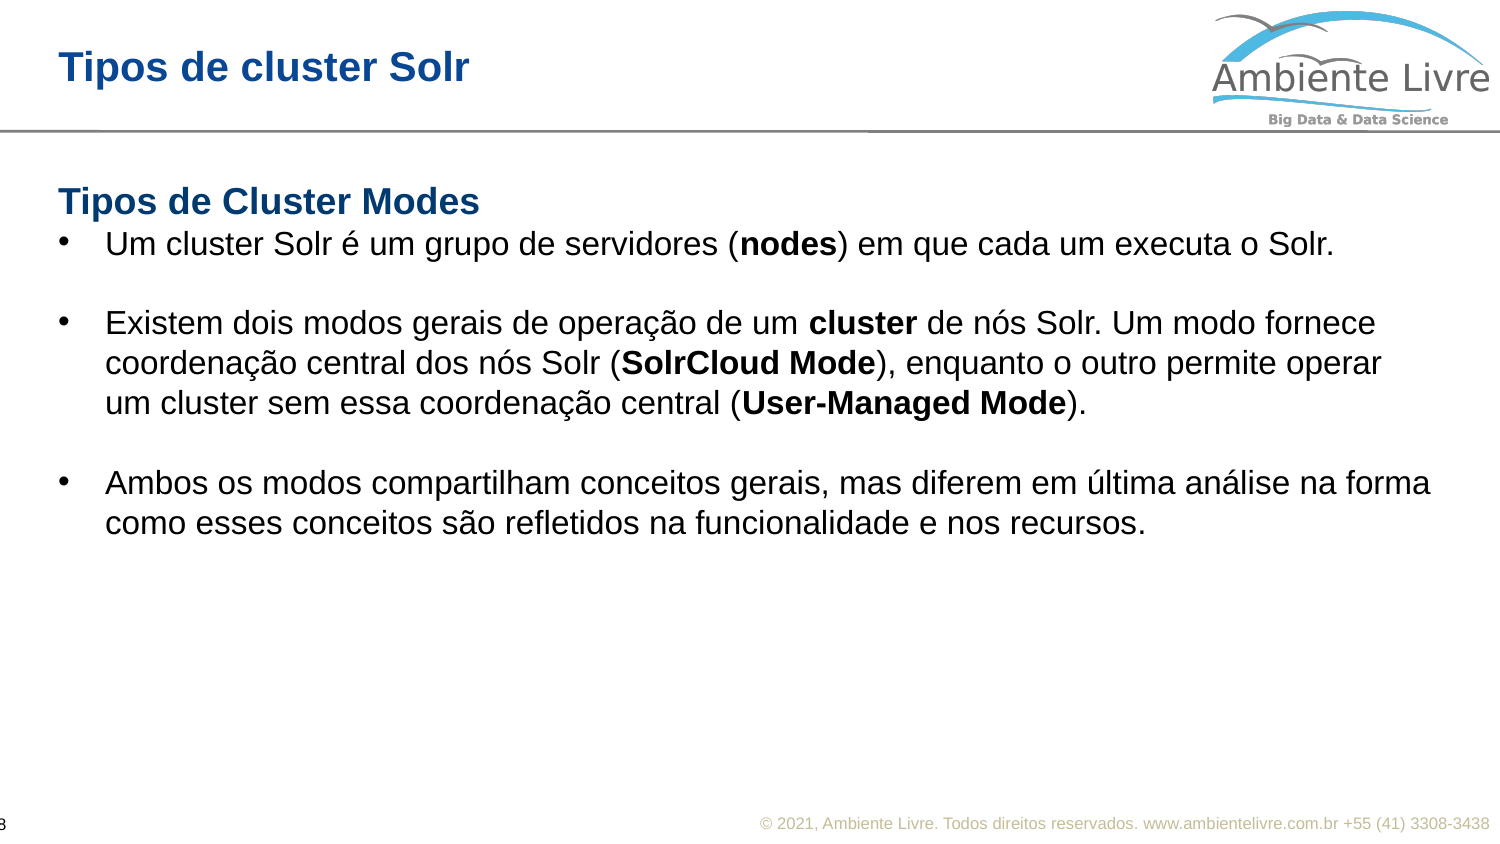

# Tipos de cluster Solr
Tipos de Cluster Modes
Um cluster Solr é um grupo de servidores (nodes) em que cada um executa o Solr.
Existem dois modos gerais de operação de um cluster de nós Solr. Um modo fornece coordenação central dos nós Solr (SolrCloud Mode), enquanto o outro permite operar um cluster sem essa coordenação central (User-Managed Mode).
Ambos os modos compartilham conceitos gerais, mas diferem em última análise na forma como esses conceitos são refletidos na funcionalidade e nos recursos.